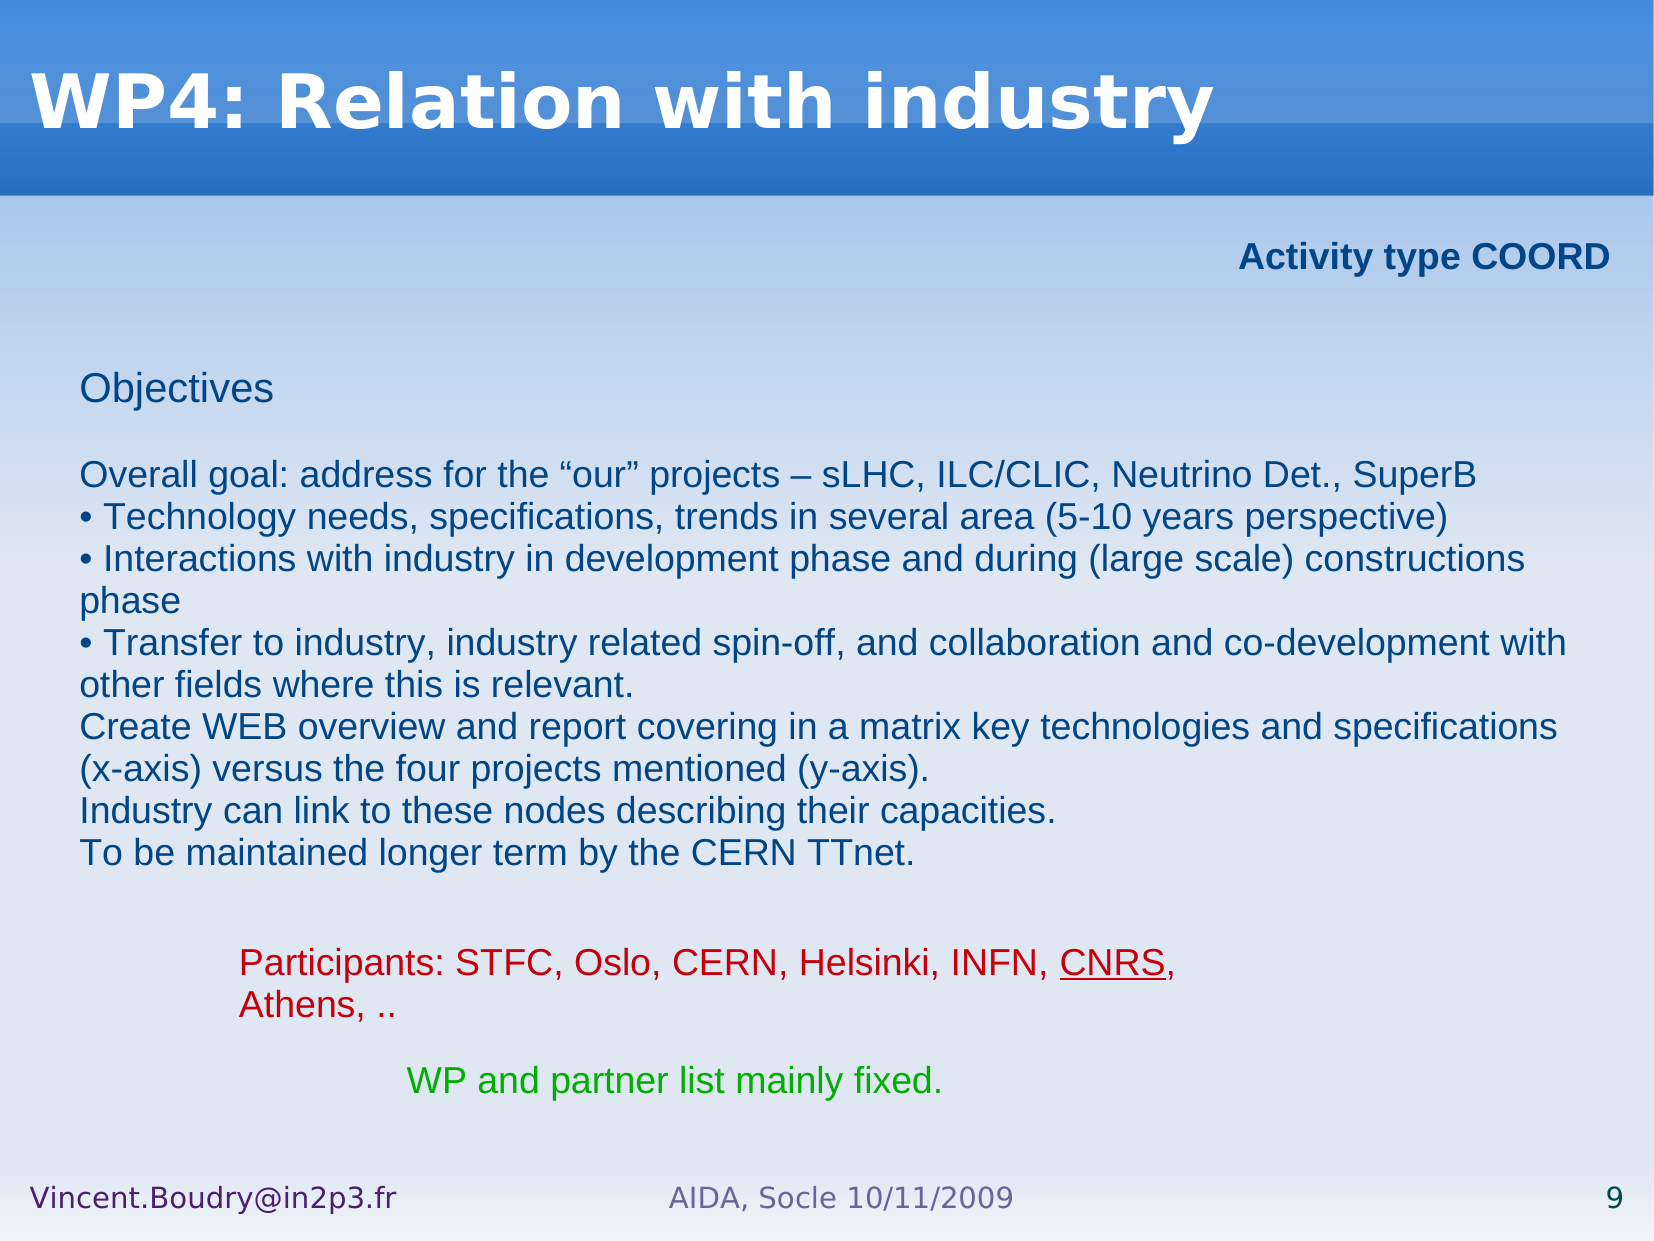

# WP4: Relation with industry
Activity type COORD
Objectives
Overall goal: address for the “our” projects – sLHC, ILC/CLIC, Neutrino Det., SuperB
• Technology needs, specifications, trends in several area (5-10 years perspective)
• Interactions with industry in development phase and during (large scale) constructions
phase
• Transfer to industry, industry related spin-off, and collaboration and co-development with
other fields where this is relevant.
Create WEB overview and report covering in a matrix key technologies and specifications
(x-axis) versus the four projects mentioned (y-axis).
Industry can link to these nodes describing their capacities.
To be maintained longer term by the CERN TTnet.
Participants: STFC, Oslo, CERN, Helsinki, INFN, CNRS, Athens, ..
WP and partner list mainly fixed.
AIDA, Socle 10/11/2009
9